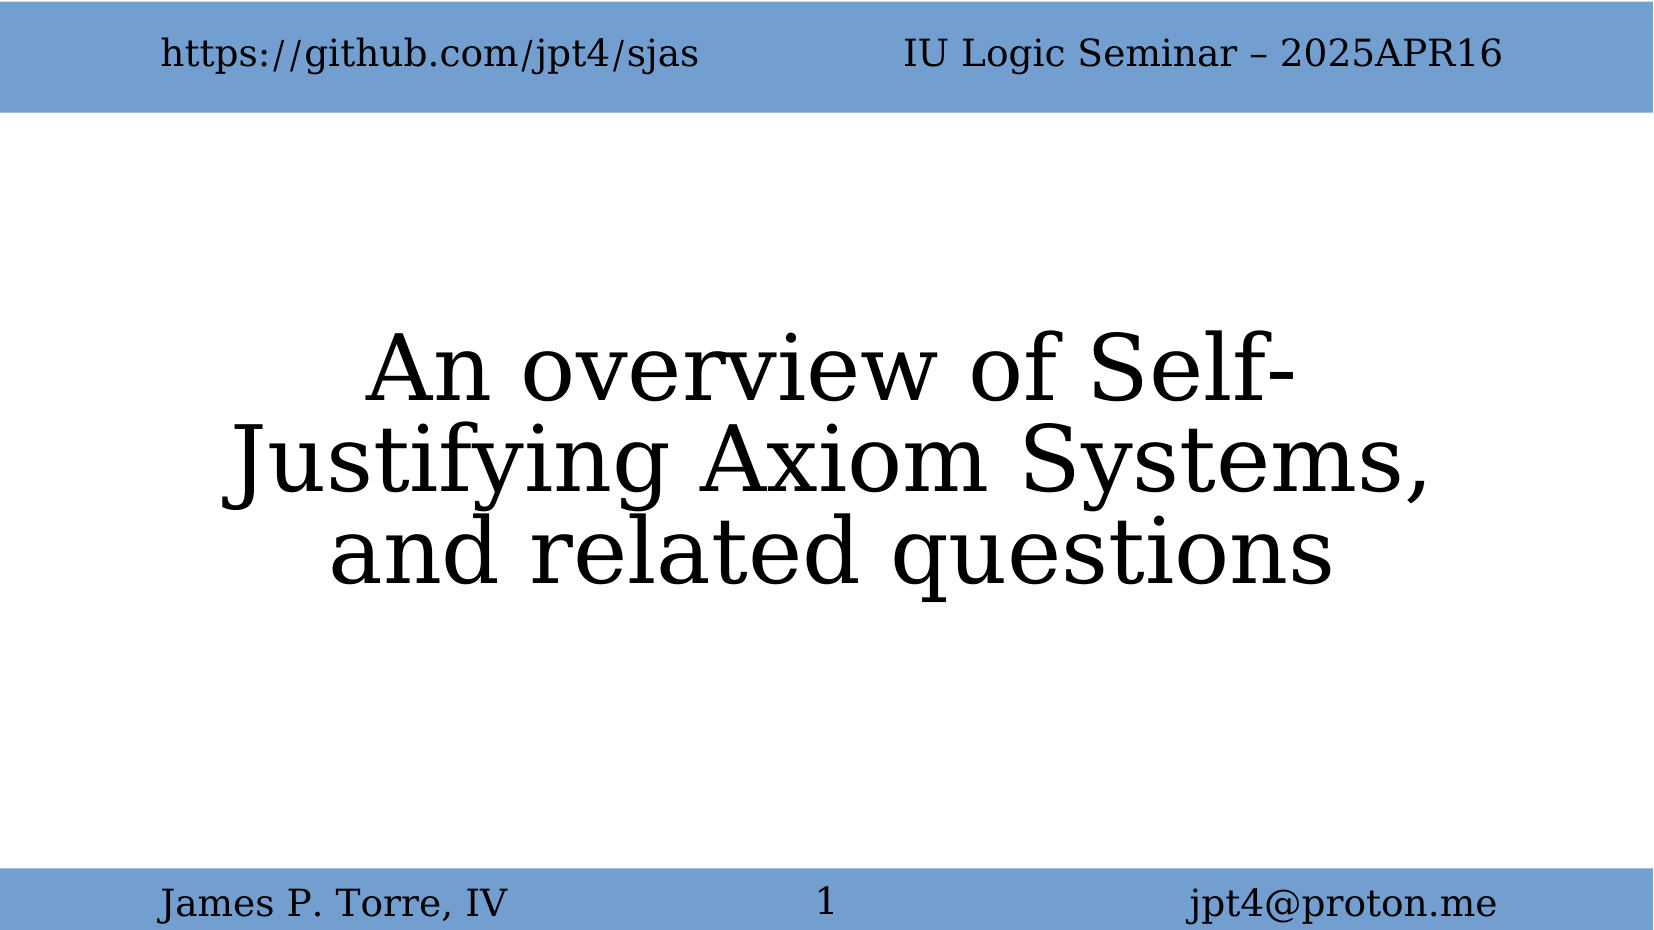

#
https://github.com/jpt4/sjas IU Logic Seminar – 2025APR16
An overview of Self-Justifying Axiom Systems, and related questions
1
James P. Torre, IV jpt4@proton.me